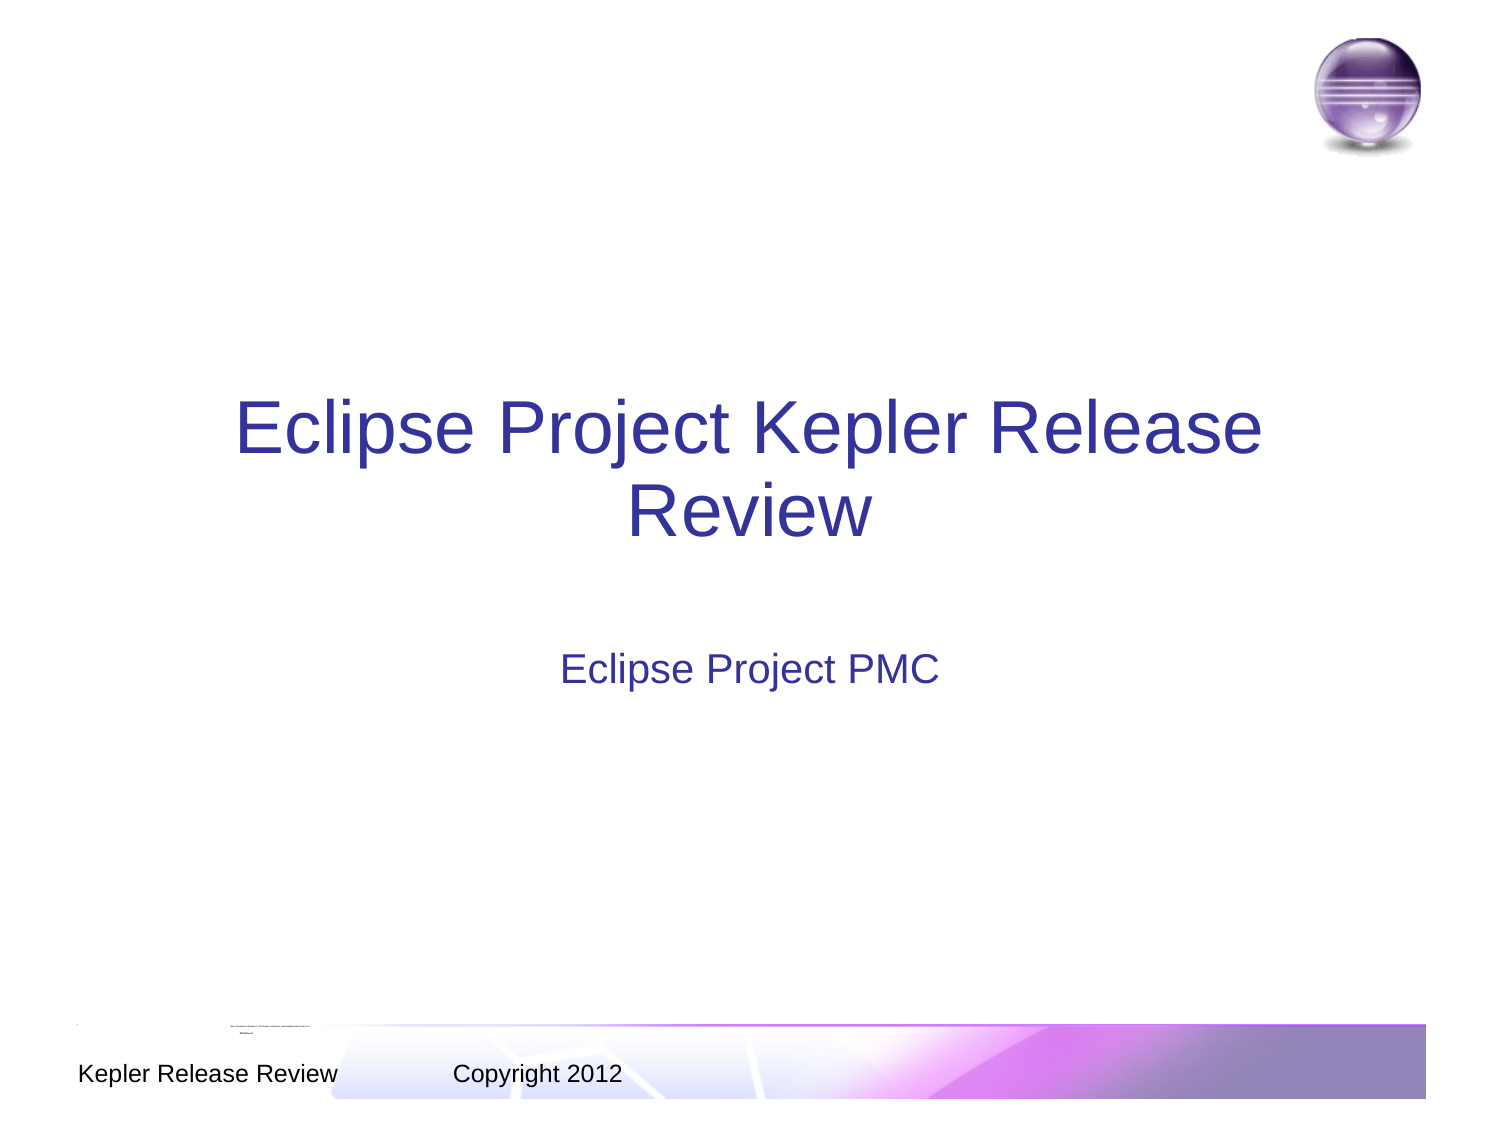

# Eclipse Project Kepler Release Review
Eclipse Project PMC
1
Copyright 2012